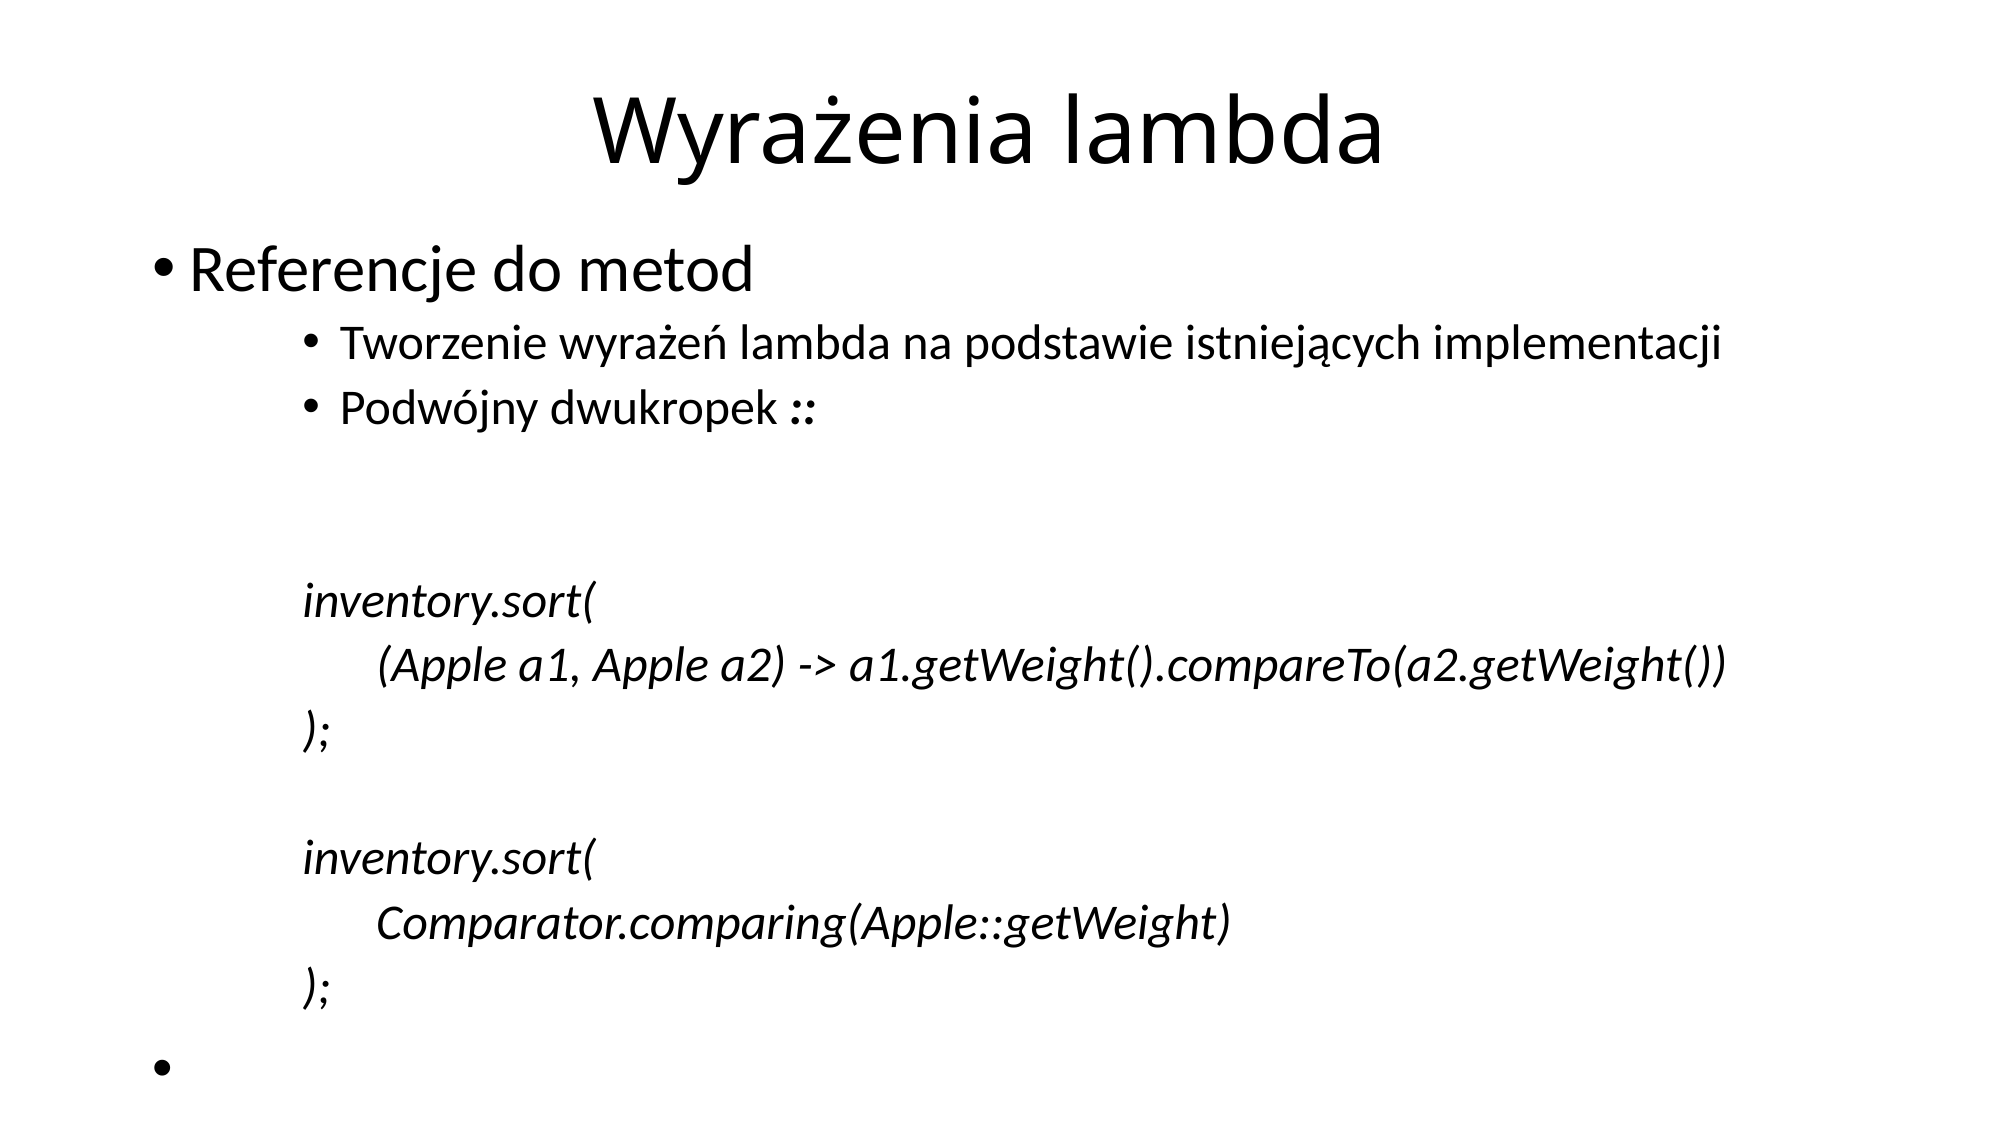

# Wyrażenia lambda
Referencje do metod
Tworzenie wyrażeń lambda na podstawie istniejących implementacji
Podwójny dwukropek ::
inventory.sort(
	(Apple a1, Apple a2) -> a1.getWeight().compareTo(a2.getWeight())
);
inventory.sort(
	Comparator.comparing(Apple::getWeight)
);